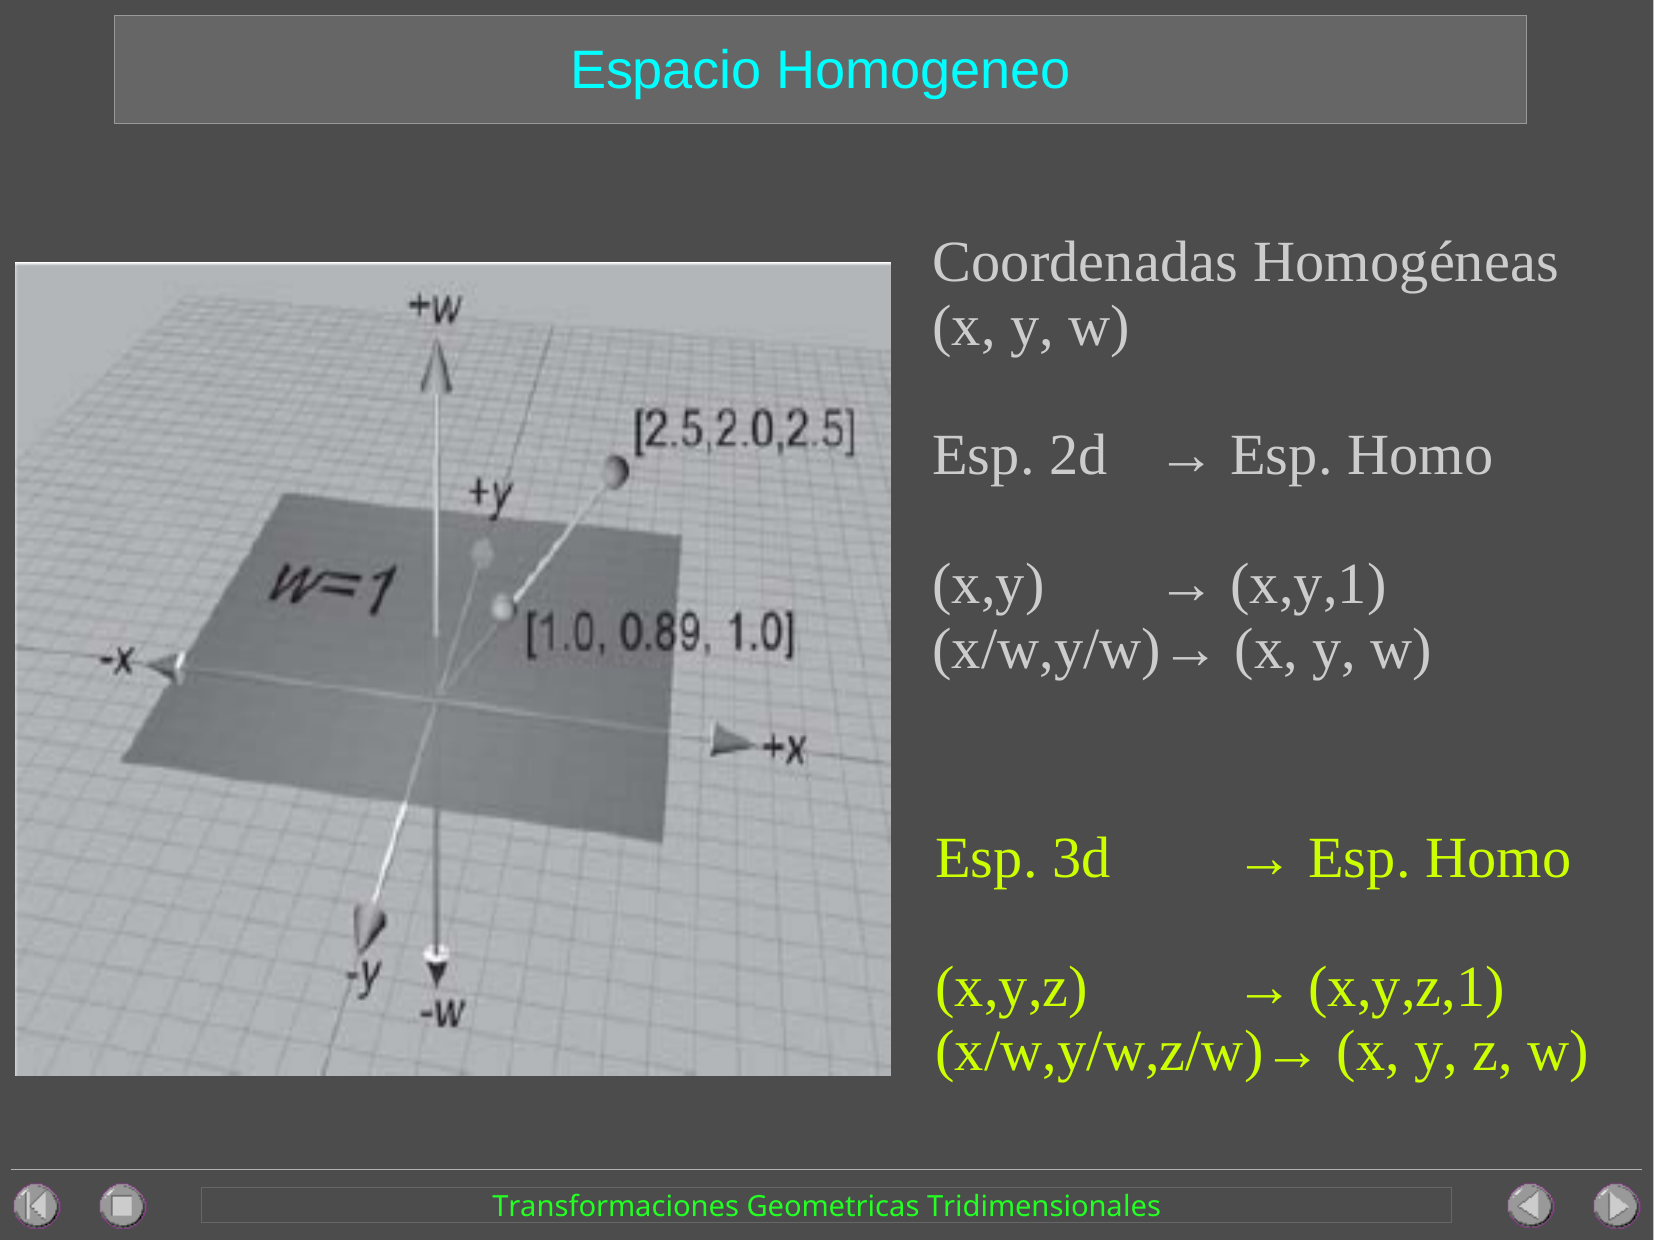

# Espacio Homogeneo
Coordenadas Homogéneas
(x, y, w)
Esp. 2d	→ Esp. Homo
(x,y)		→ (x,y,1)
(x/w,y/w)→ (x, y, w)
Esp. 3d		→ Esp. Homo
(x,y,z)		→ (x,y,z,1)
(x/w,y/w,z/w)→ (x, y, z, w)